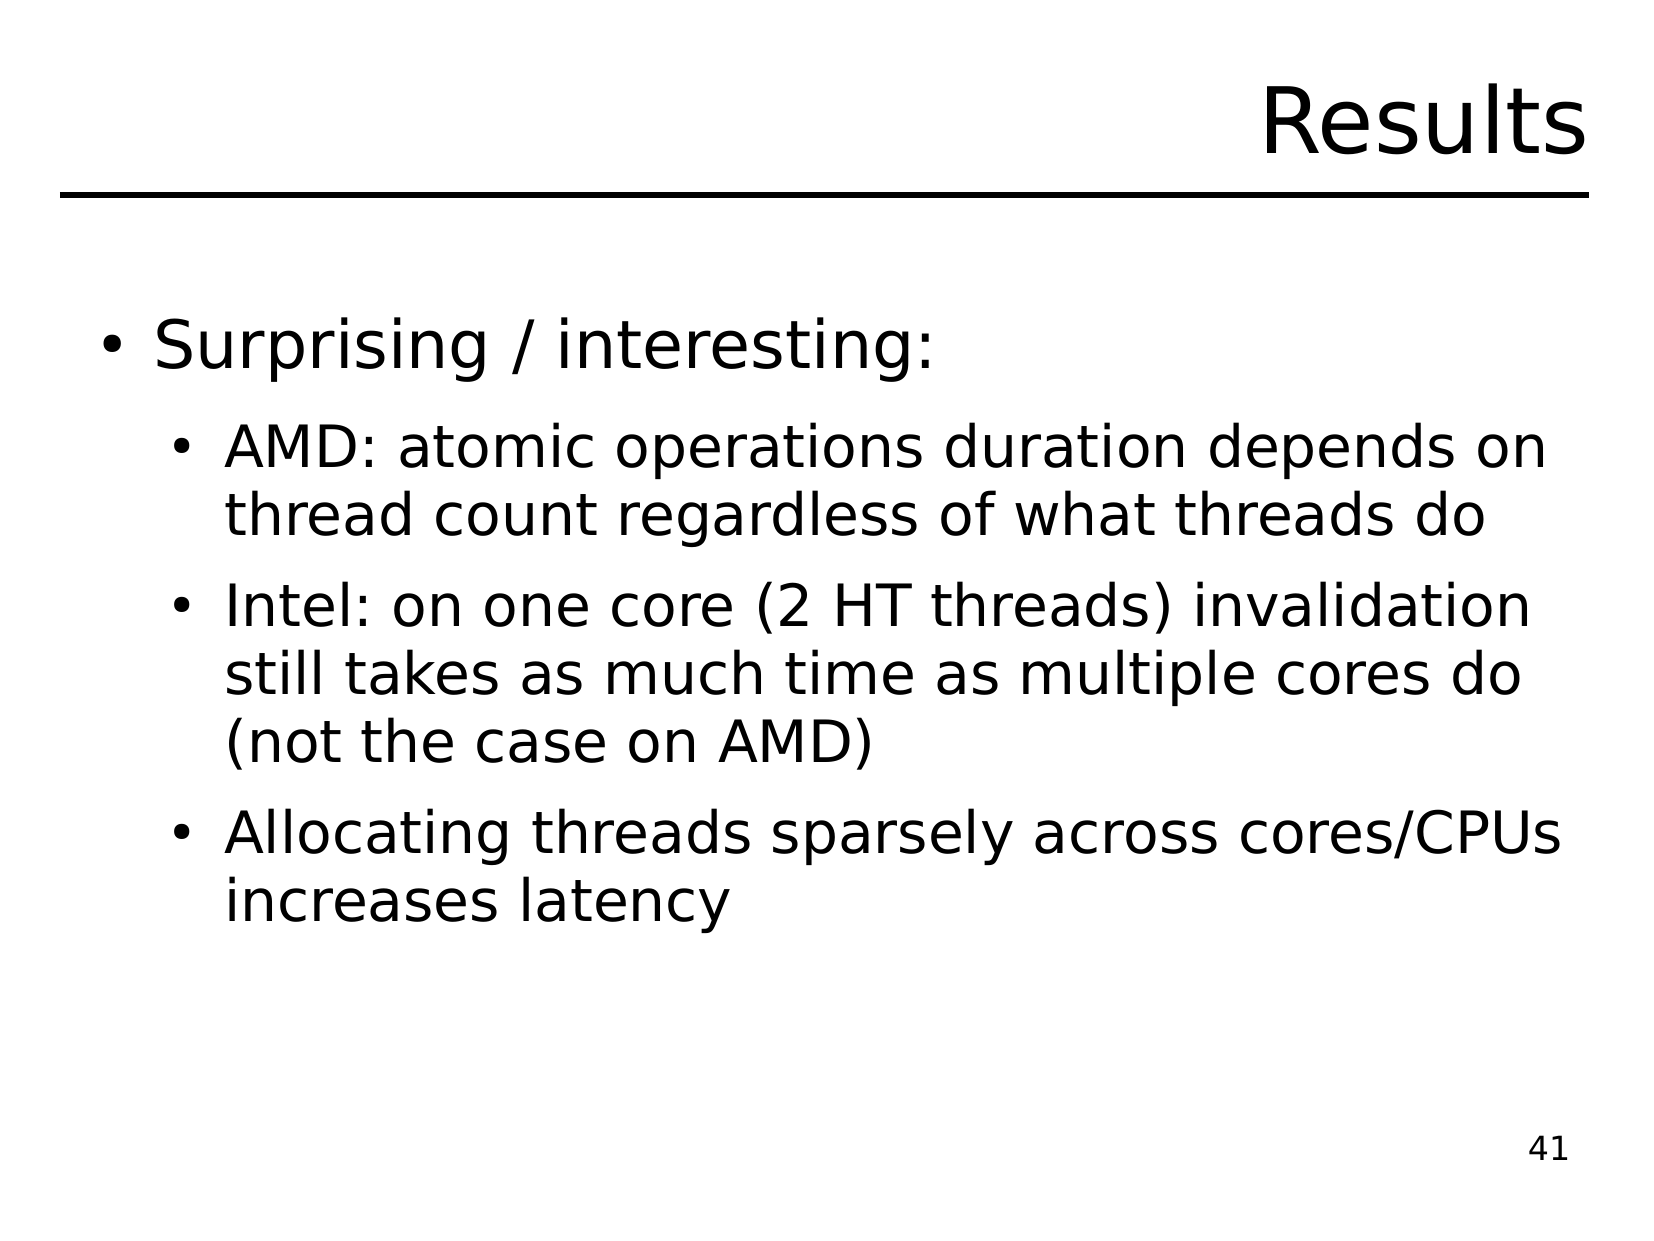

# Results
Surprising / interesting:
AMD: atomic operations duration depends on thread count regardless of what threads do
Intel: on one core (2 HT threads) invalidation still takes as much time as multiple cores do (not the case on AMD)
Allocating threads sparsely across cores/CPUs increases latency
41